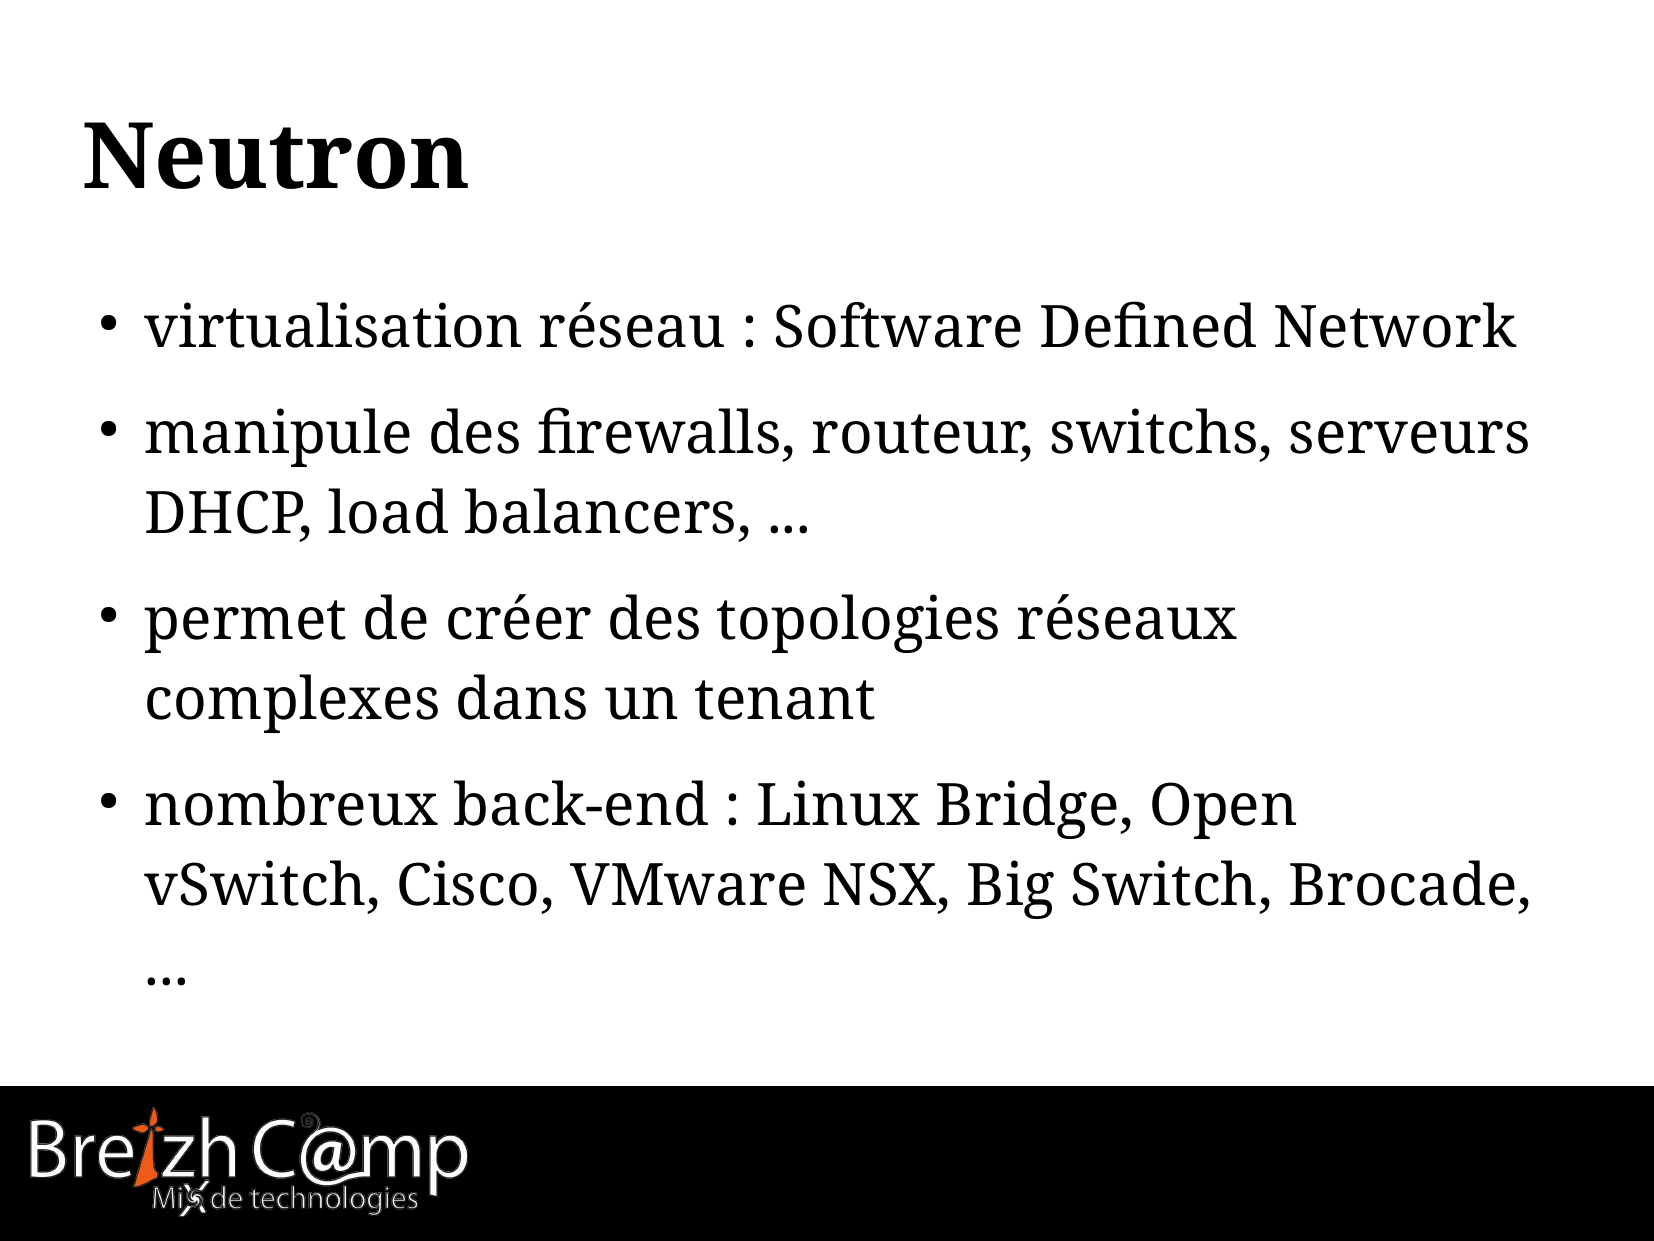

# Neutron
virtualisation réseau : Software Defined Network
manipule des firewalls, routeur, switchs, serveurs DHCP, load balancers, ...
permet de créer des topologies réseaux complexes dans un tenant
nombreux back-end : Linux Bridge, Open vSwitch, Cisco, VMware NSX, Big Switch, Brocade, ...
35